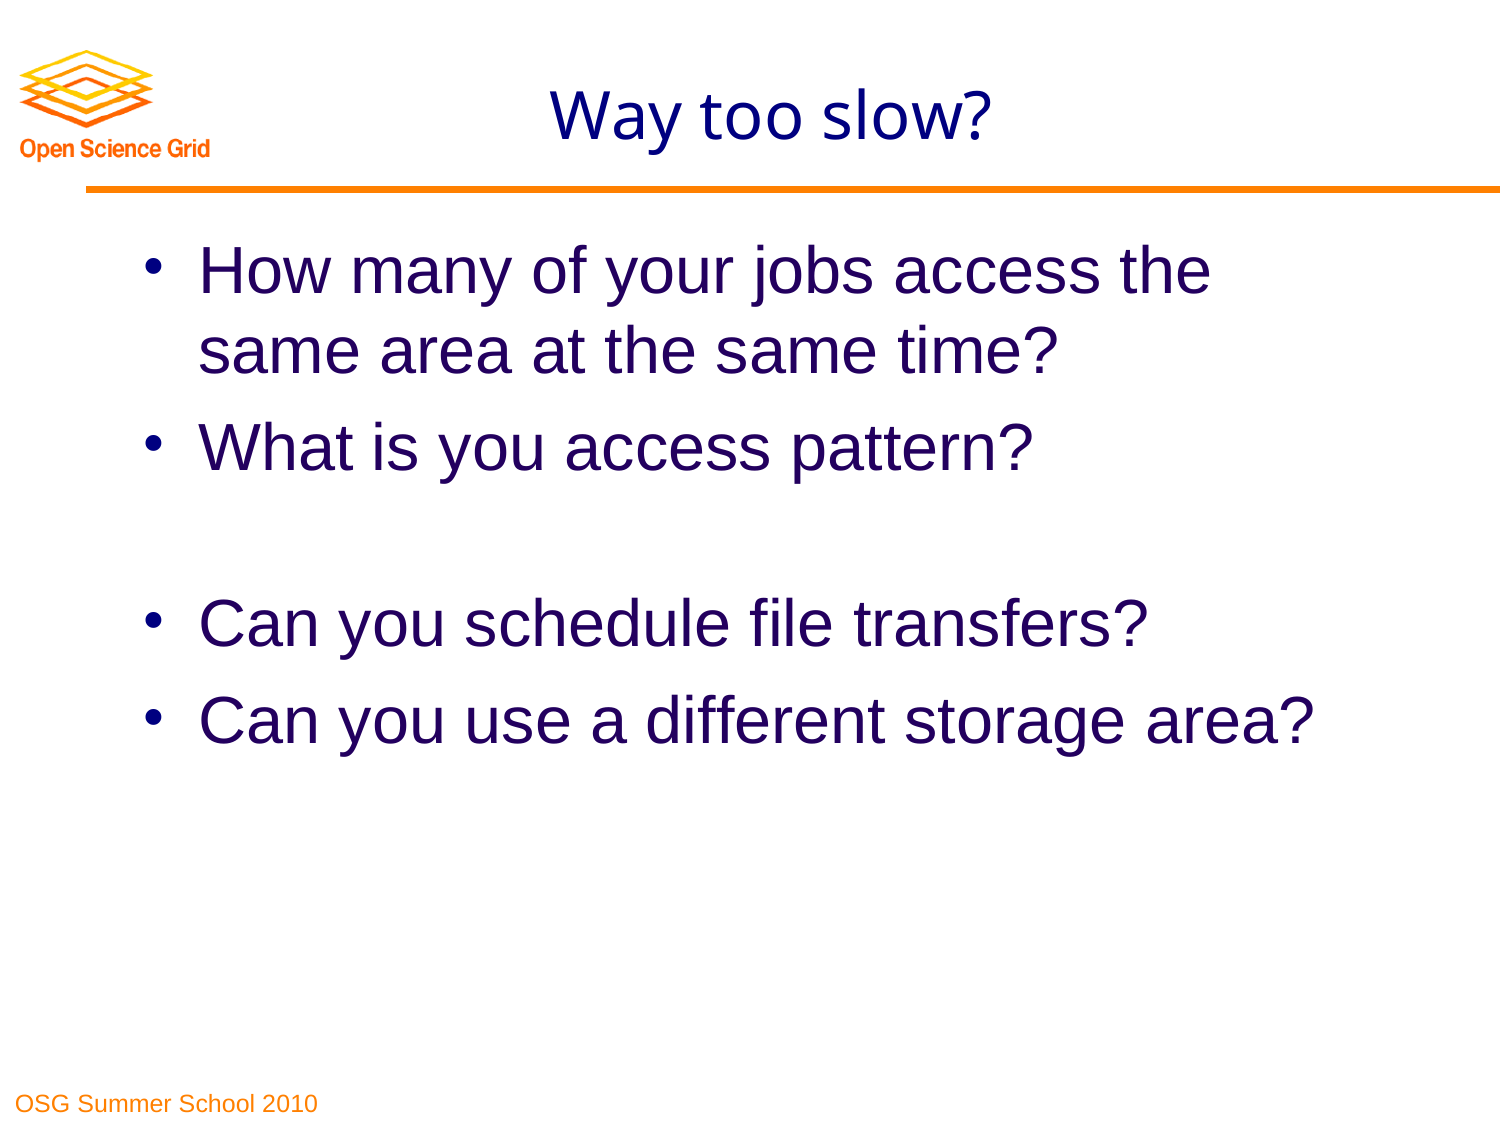

# Way too slow?
How many of your jobs access the same area at the same time?
What is you access pattern?
Can you schedule file transfers?
Can you use a different storage area?